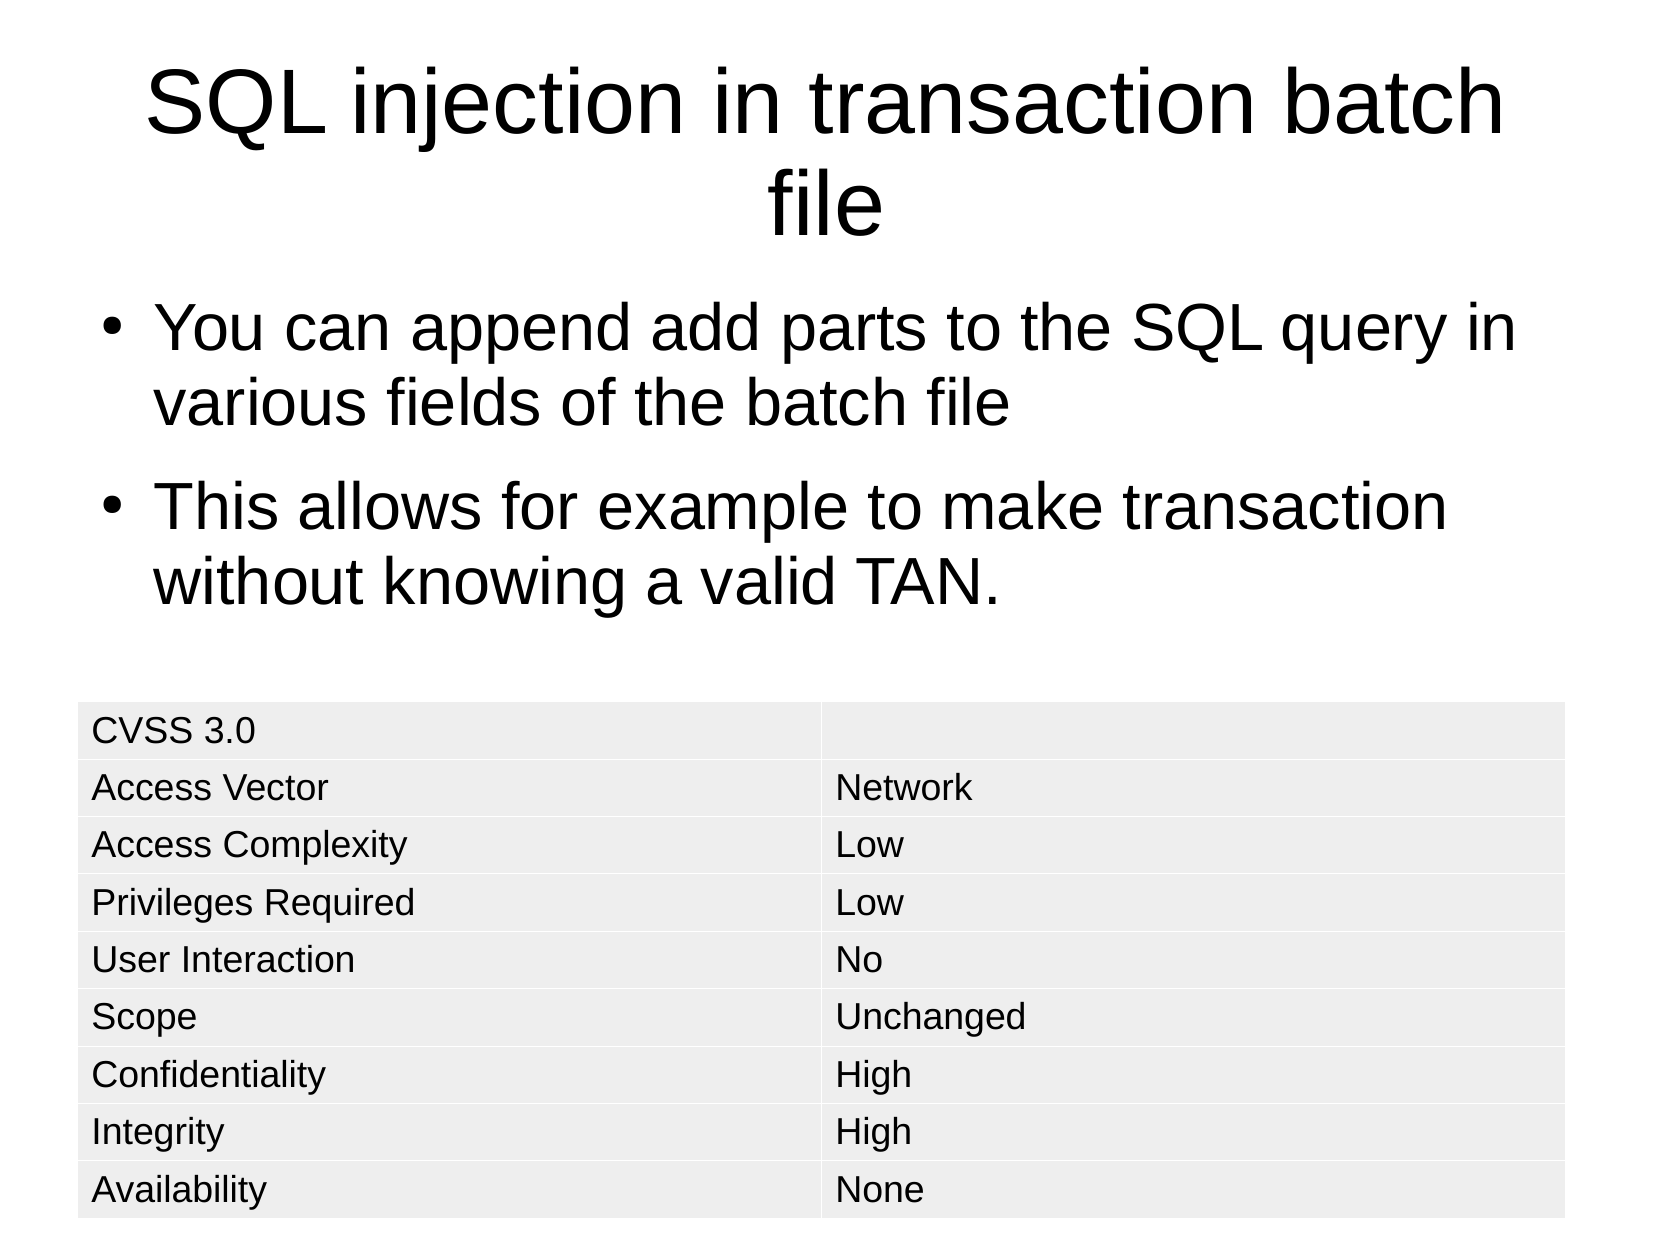

# SQL injection in transaction batch file
You can append add parts to the SQL query in various fields of the batch file
This allows for example to make transaction without knowing a valid TAN.
| CVSS 3.0 | |
| --- | --- |
| Access Vector | Network |
| Access Complexity | Low |
| Privileges Required | Low |
| User Interaction | No |
| Scope | Unchanged |
| Confidentiality | High |
| Integrity | High |
| Availability | None |